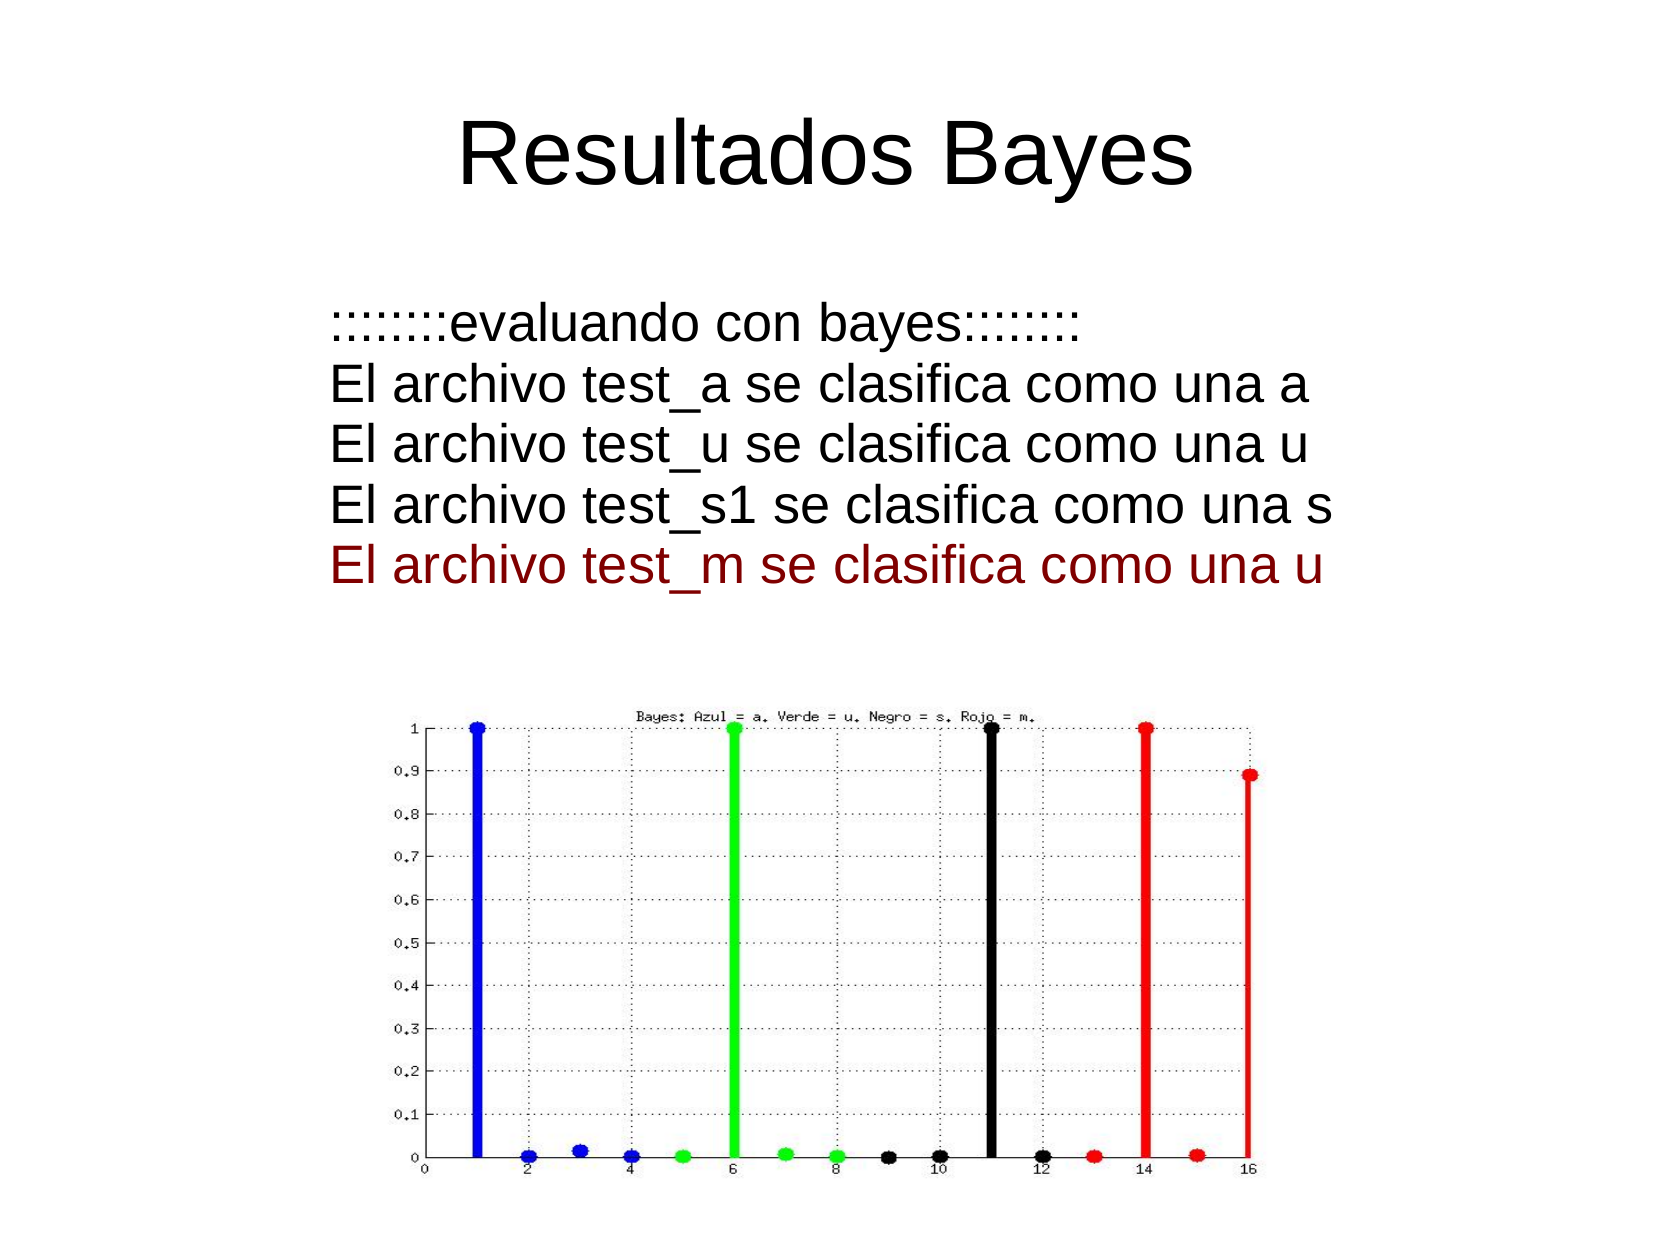

# Resultados Bayes
::::::::evaluando con bayes::::::::
El archivo test_a se clasifica como una a
El archivo test_u se clasifica como una u
El archivo test_s1 se clasifica como una s
El archivo test_m se clasifica como una u